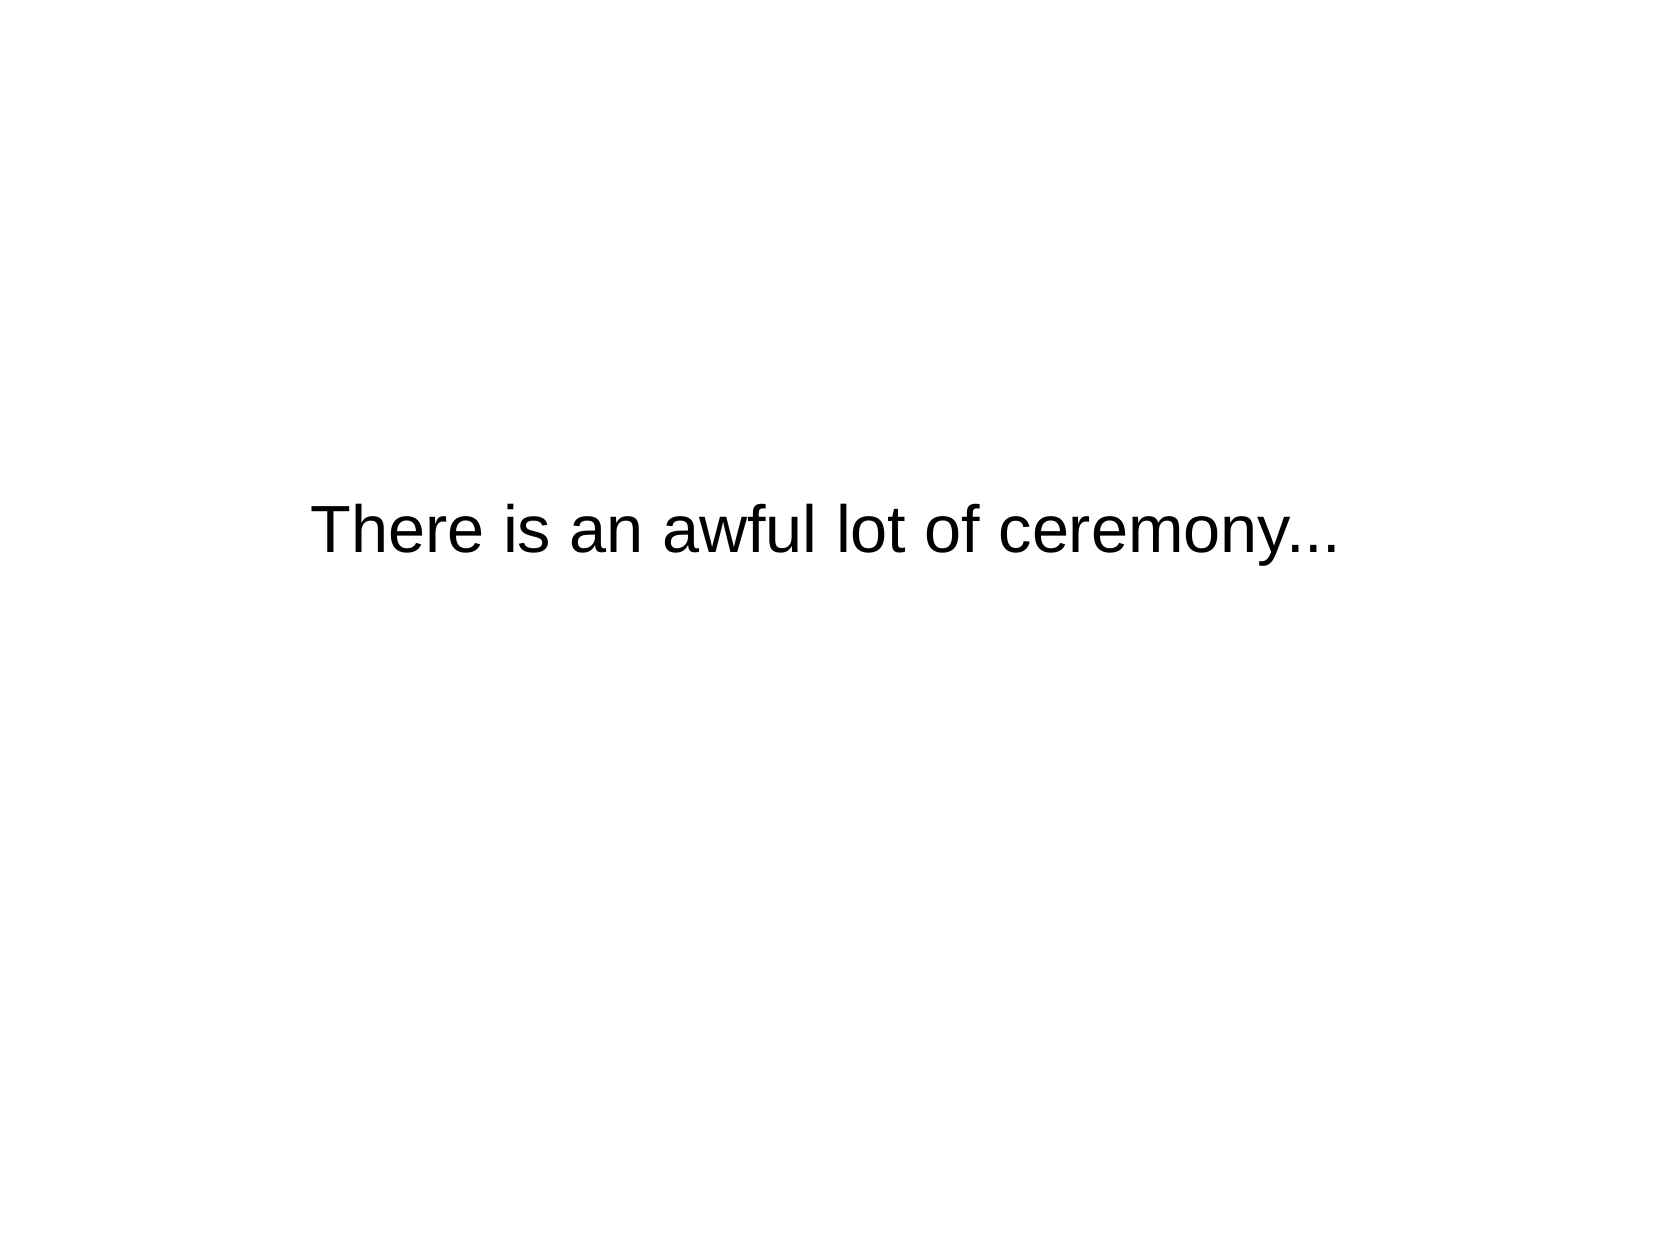

# There is an awful lot of ceremony...